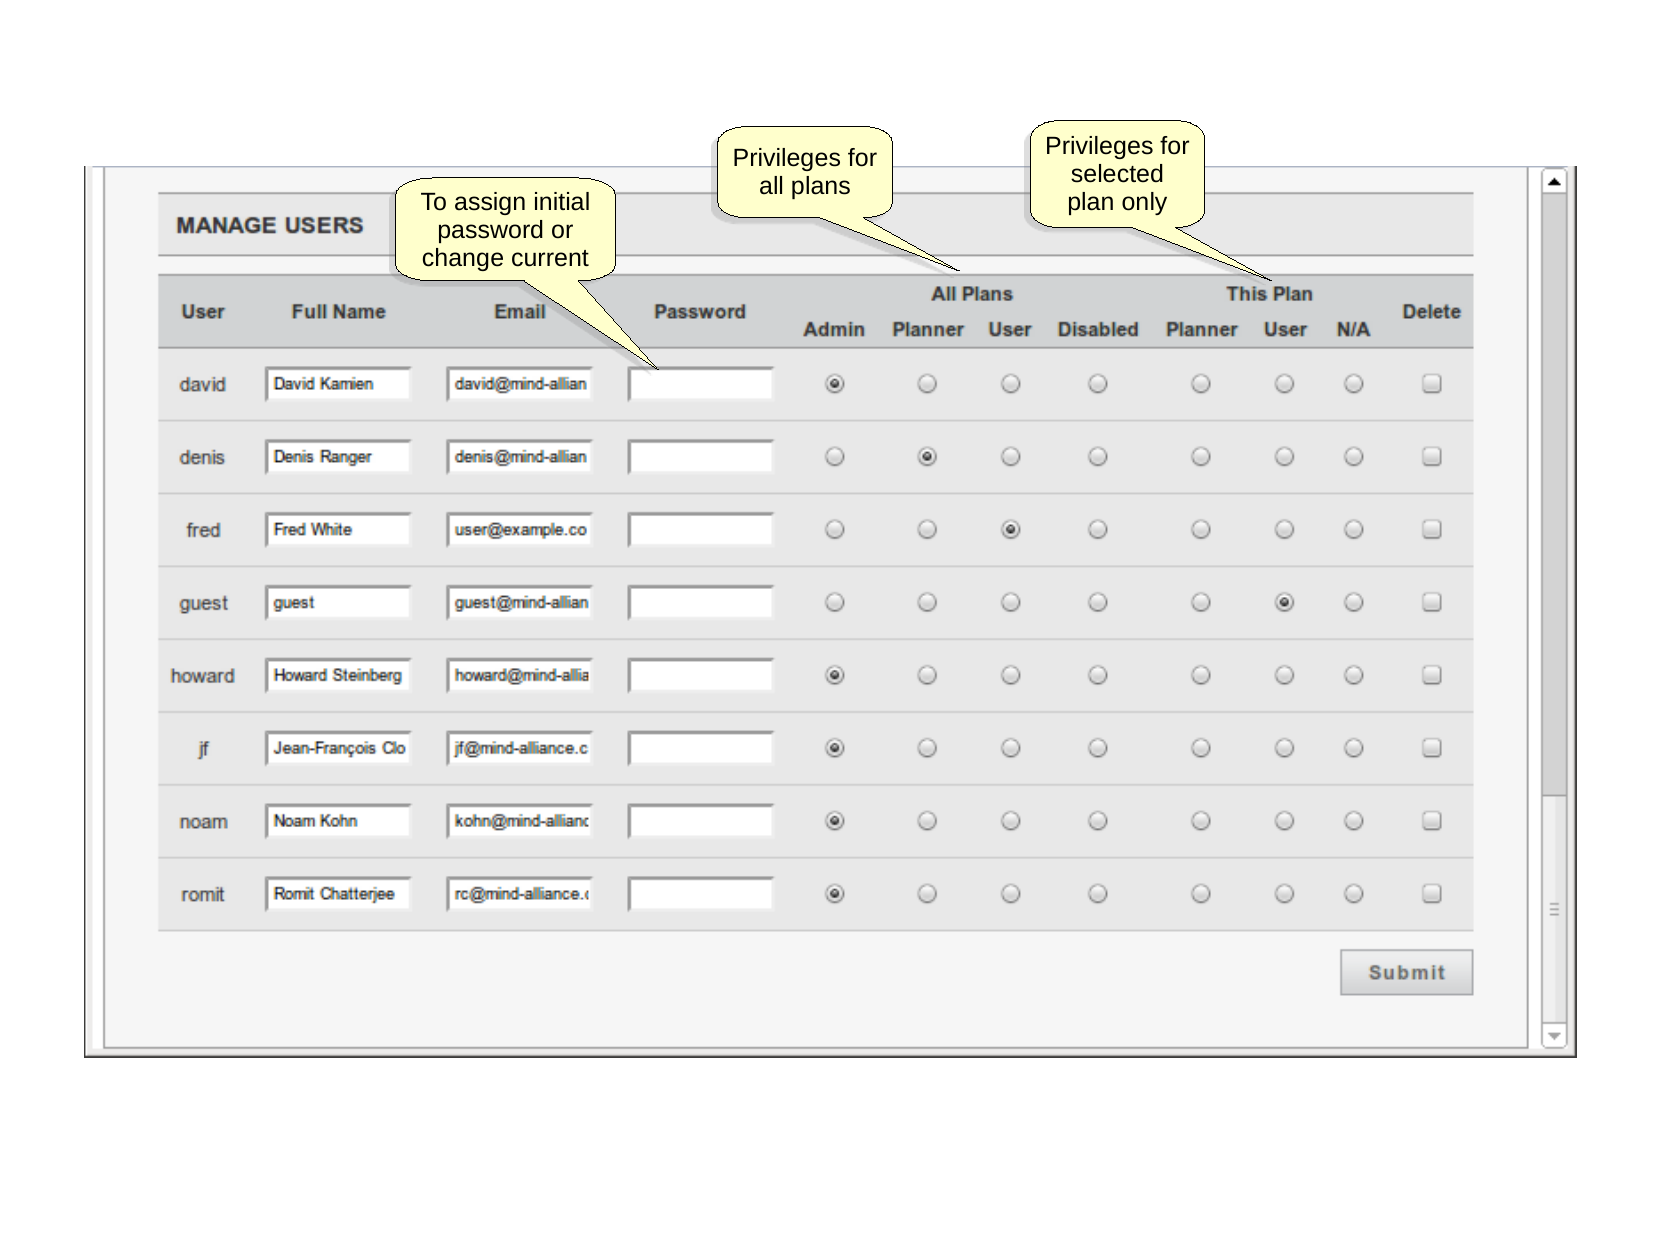

Privileges for selected plan only
Privileges for all plans
To assign initial password or change current